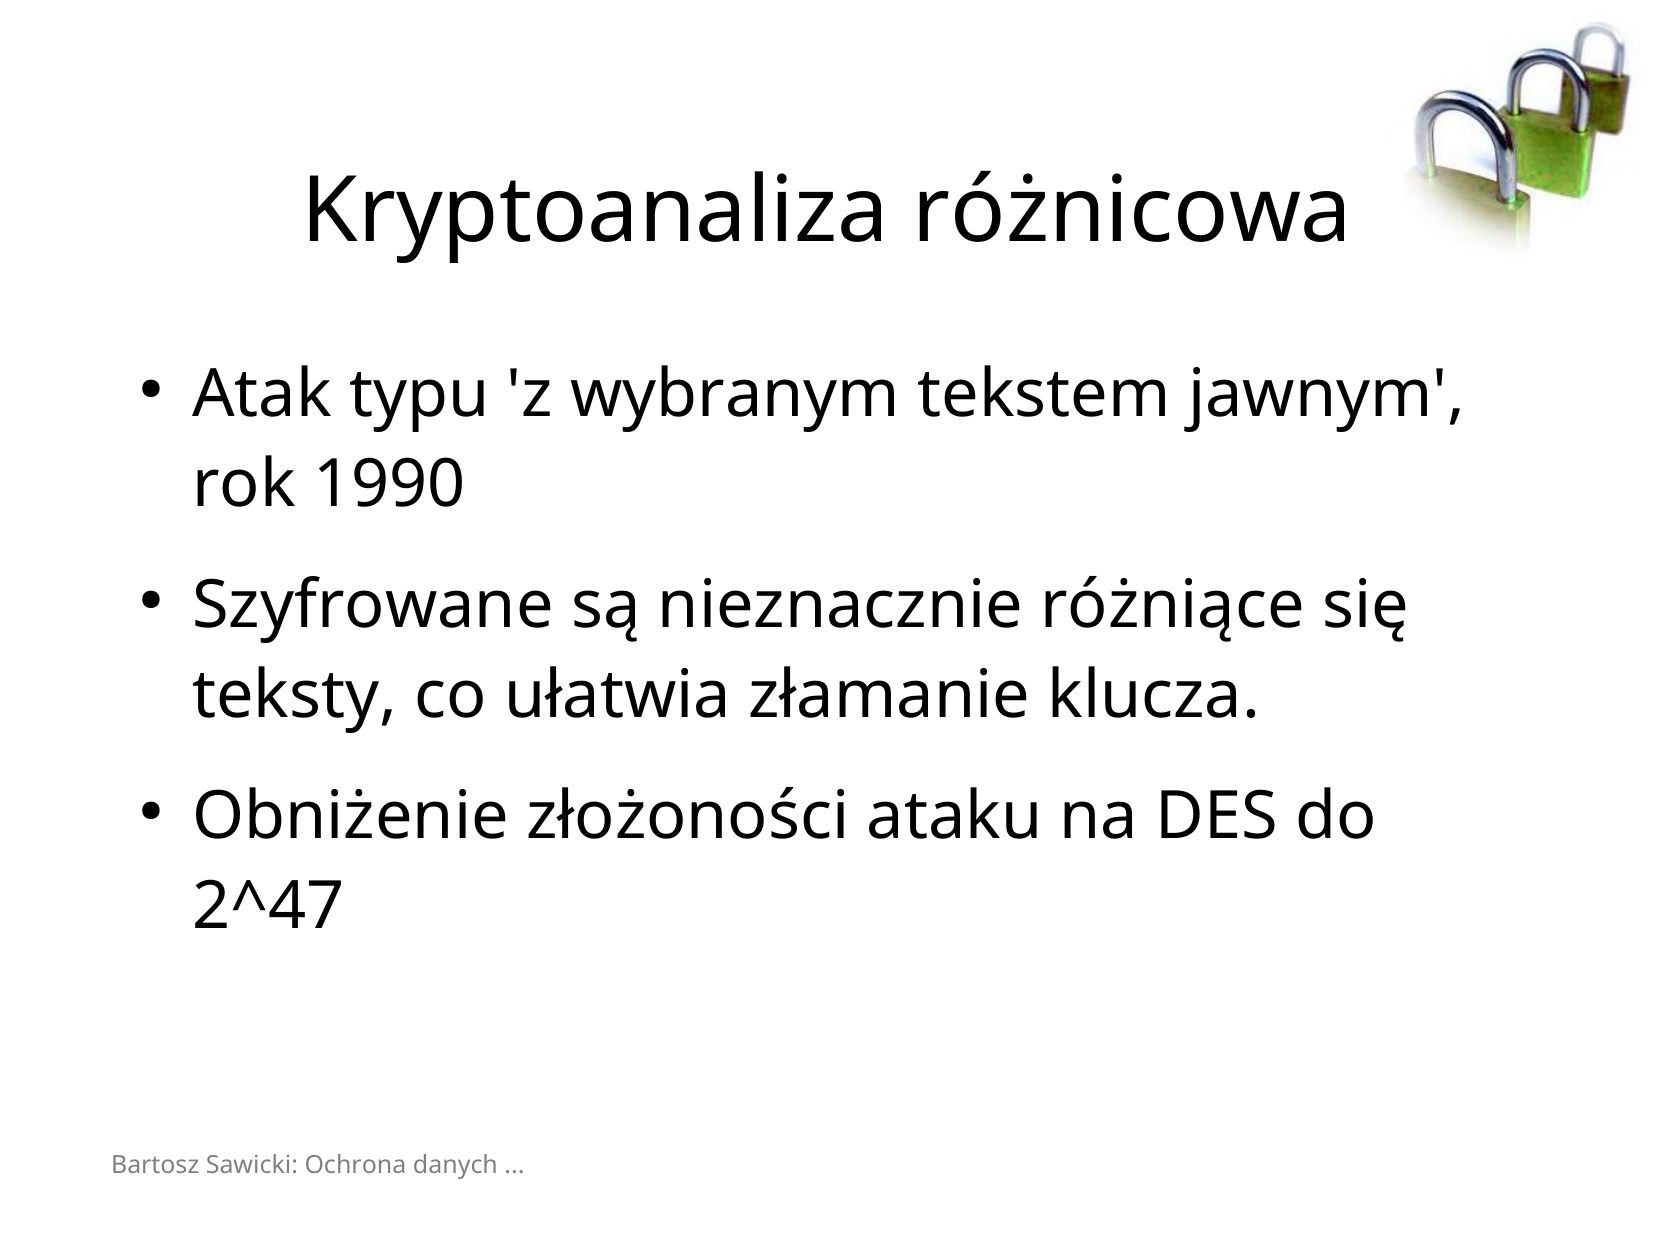

# Kryptoanaliza różnicowa
Atak typu 'z wybranym tekstem jawnym', rok 1990
Szyfrowane są nieznacznie różniące się teksty, co ułatwia złamanie klucza.
Obniżenie złożoności ataku na DES do 2^47